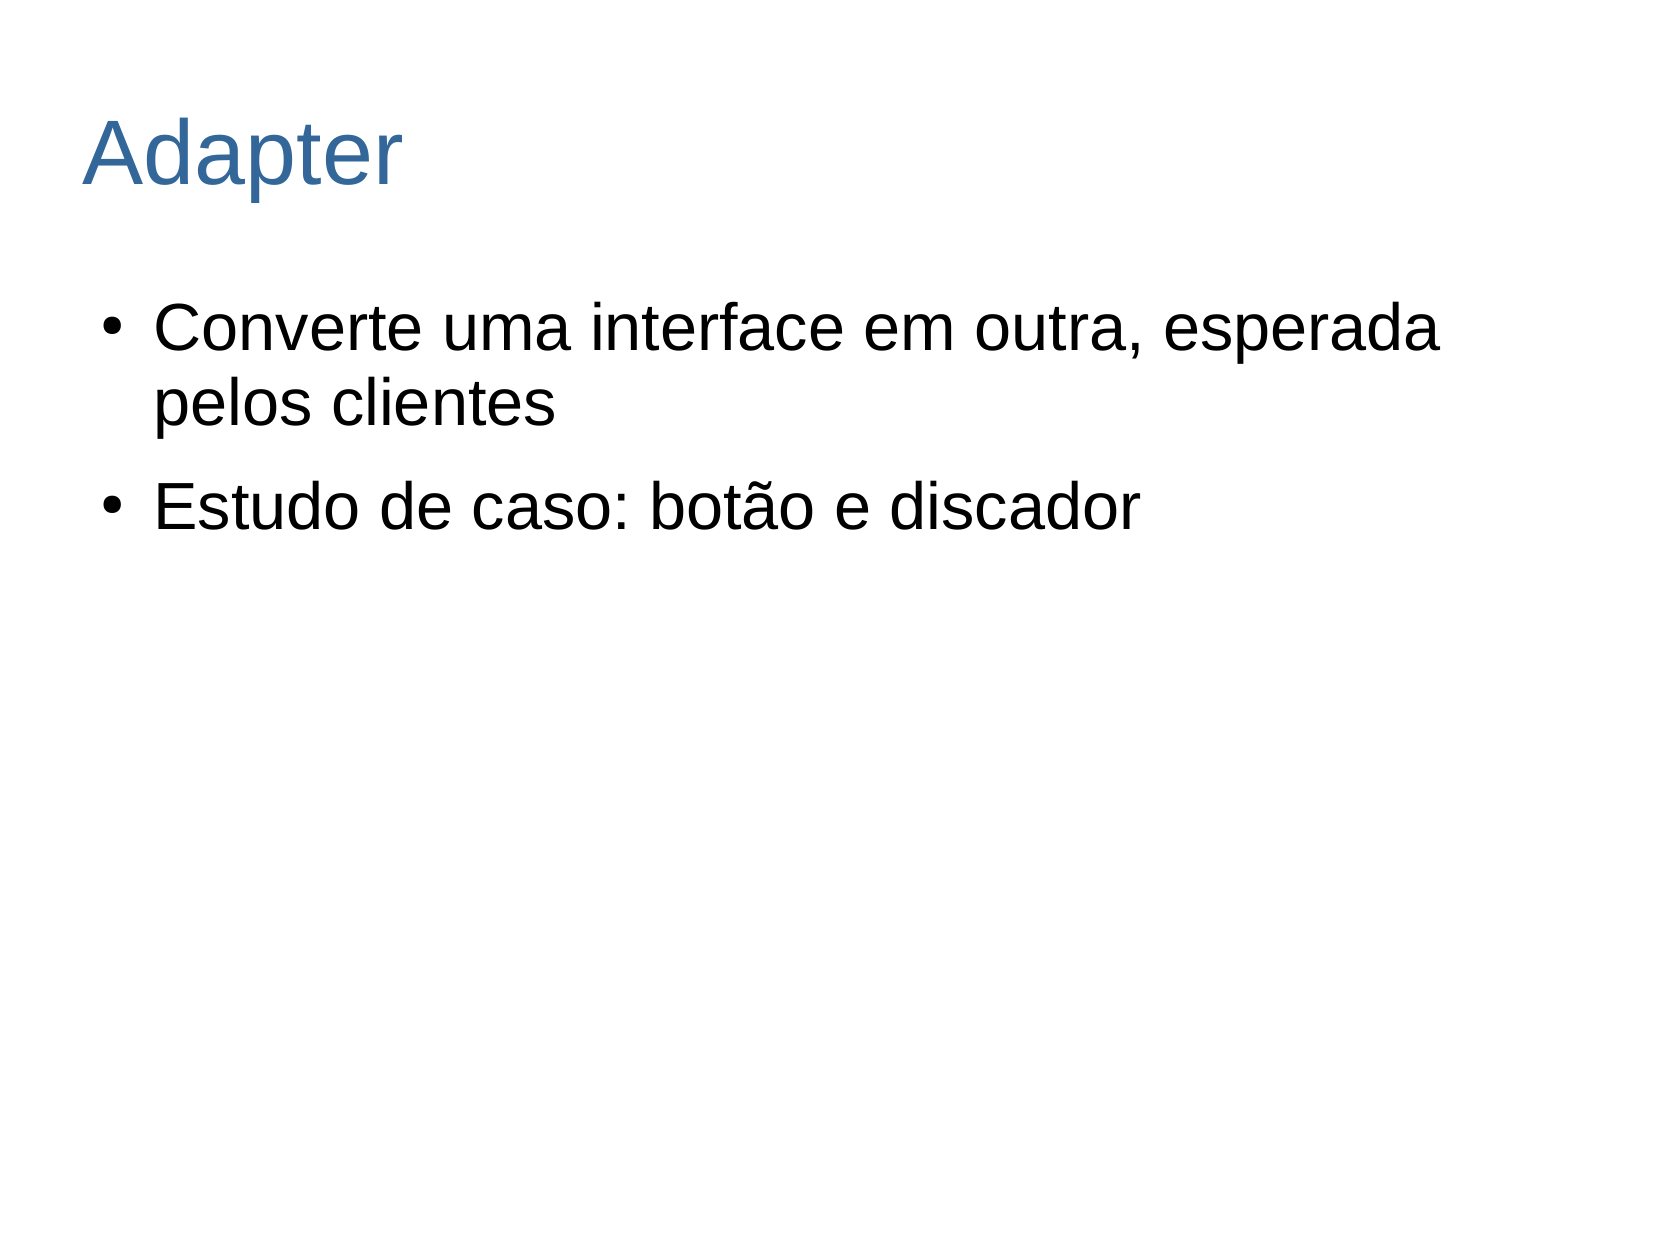

# Adapter
Converte uma interface em outra, esperada pelos clientes
Estudo de caso: botão e discador